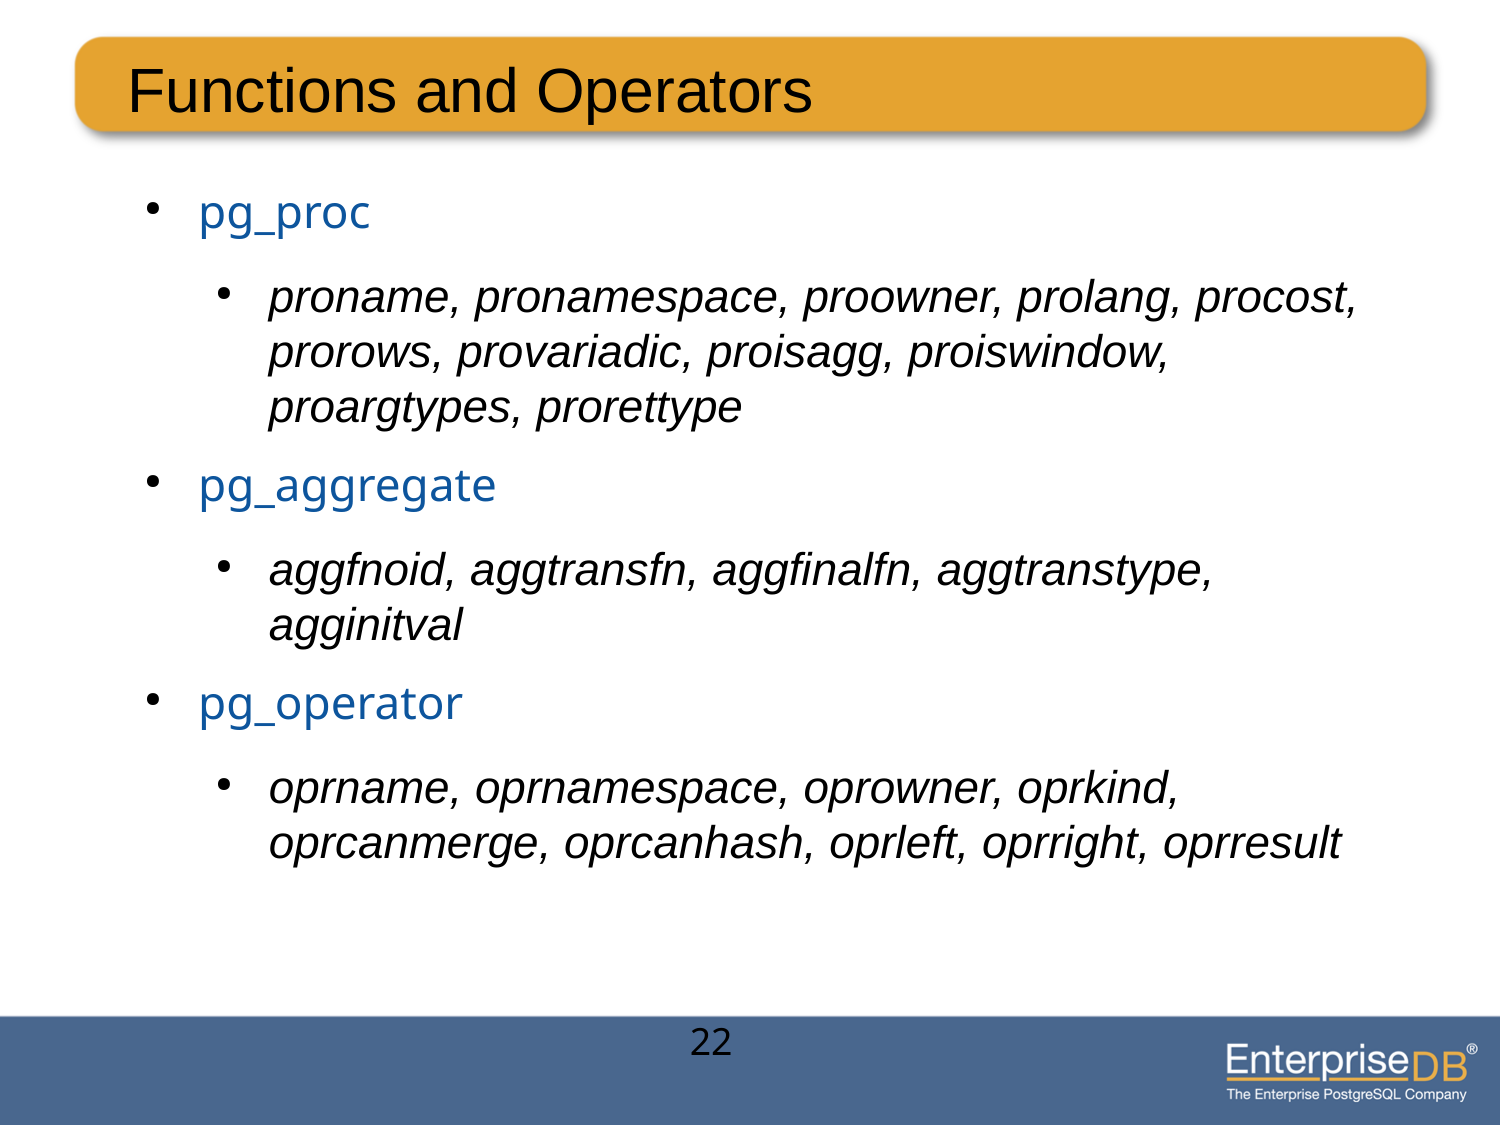

# Functions and Operators
pg_proc
proname, pronamespace, proowner, prolang, procost, prorows, provariadic, proisagg, proiswindow, proargtypes, prorettype
pg_aggregate
aggfnoid, aggtransfn, aggfinalfn, aggtranstype, agginitval
pg_operator
oprname, oprnamespace, oprowner, oprkind, oprcanmerge, oprcanhash, oprleft, oprright, oprresult